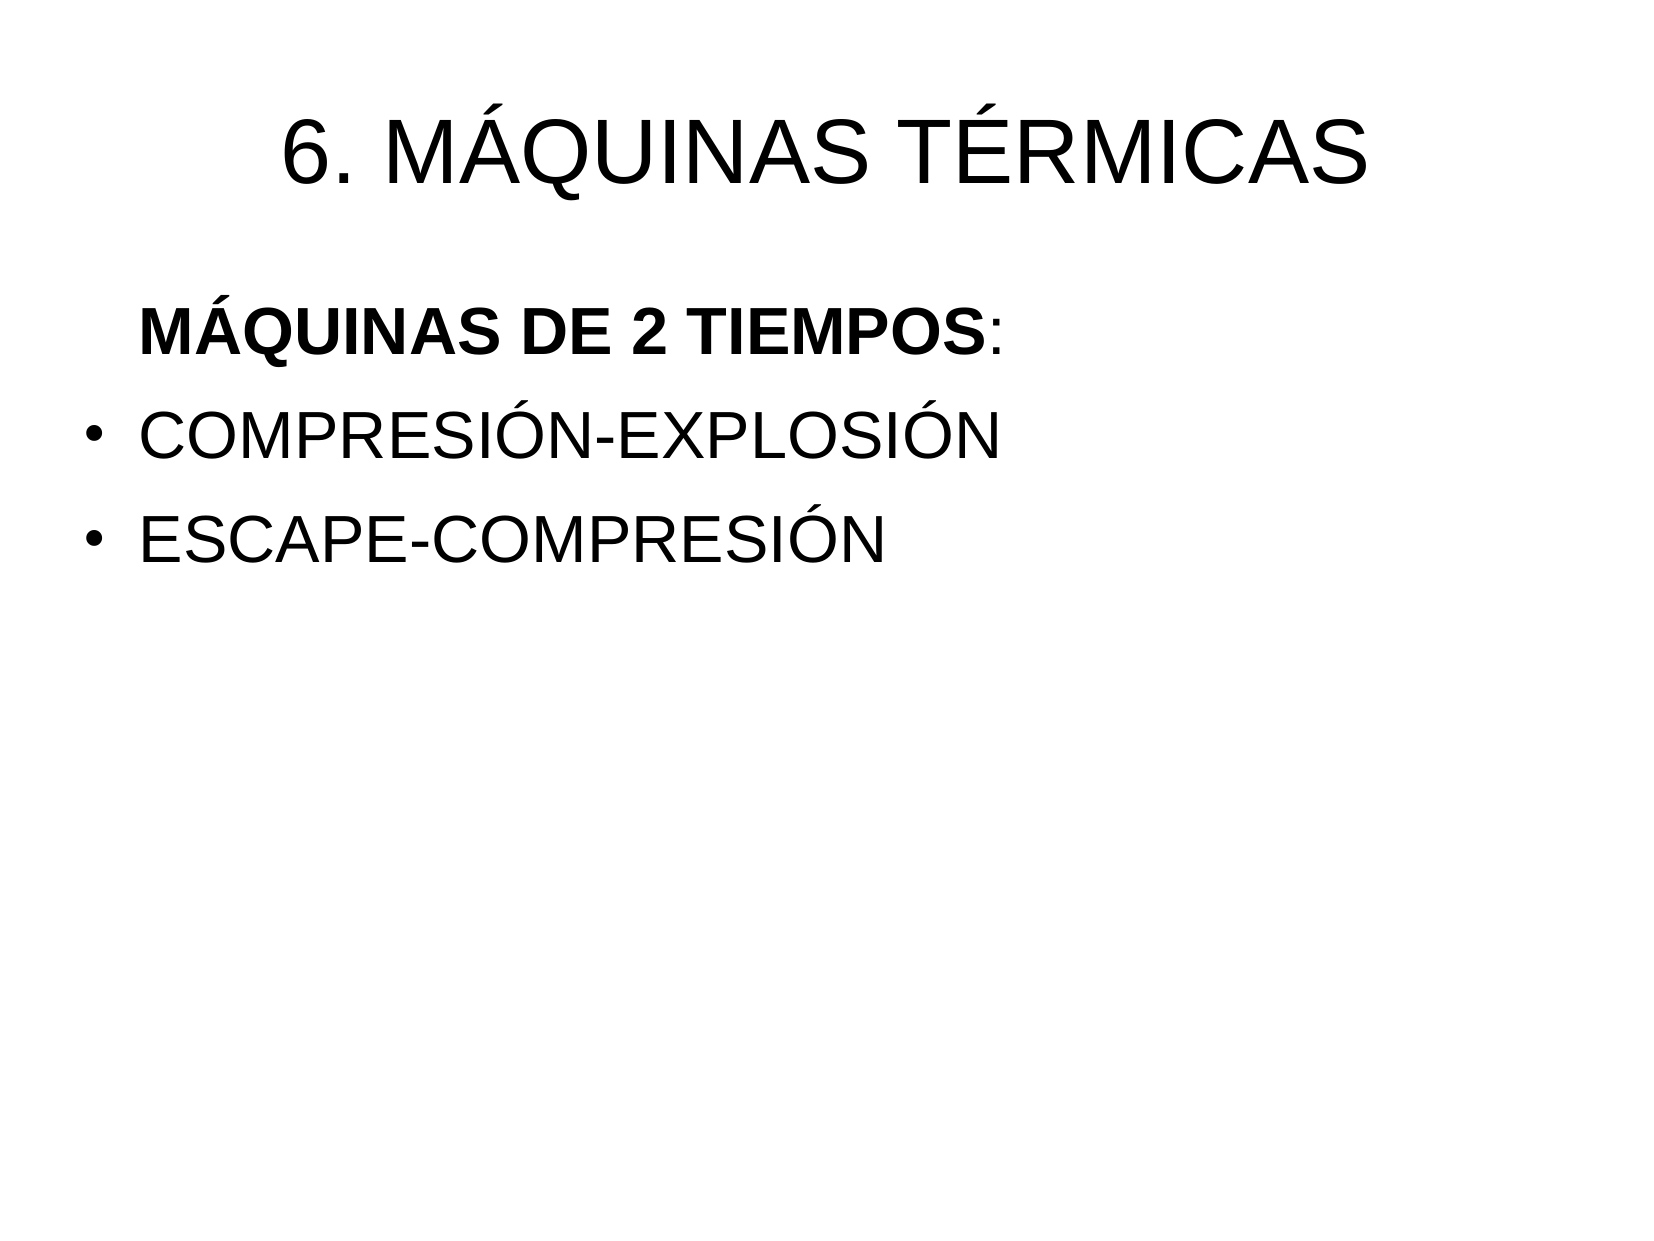

# 6. MÁQUINAS TÉRMICAS
MÁQUINAS DE 2 TIEMPOS:
COMPRESIÓN-EXPLOSIÓN
ESCAPE-COMPRESIÓN